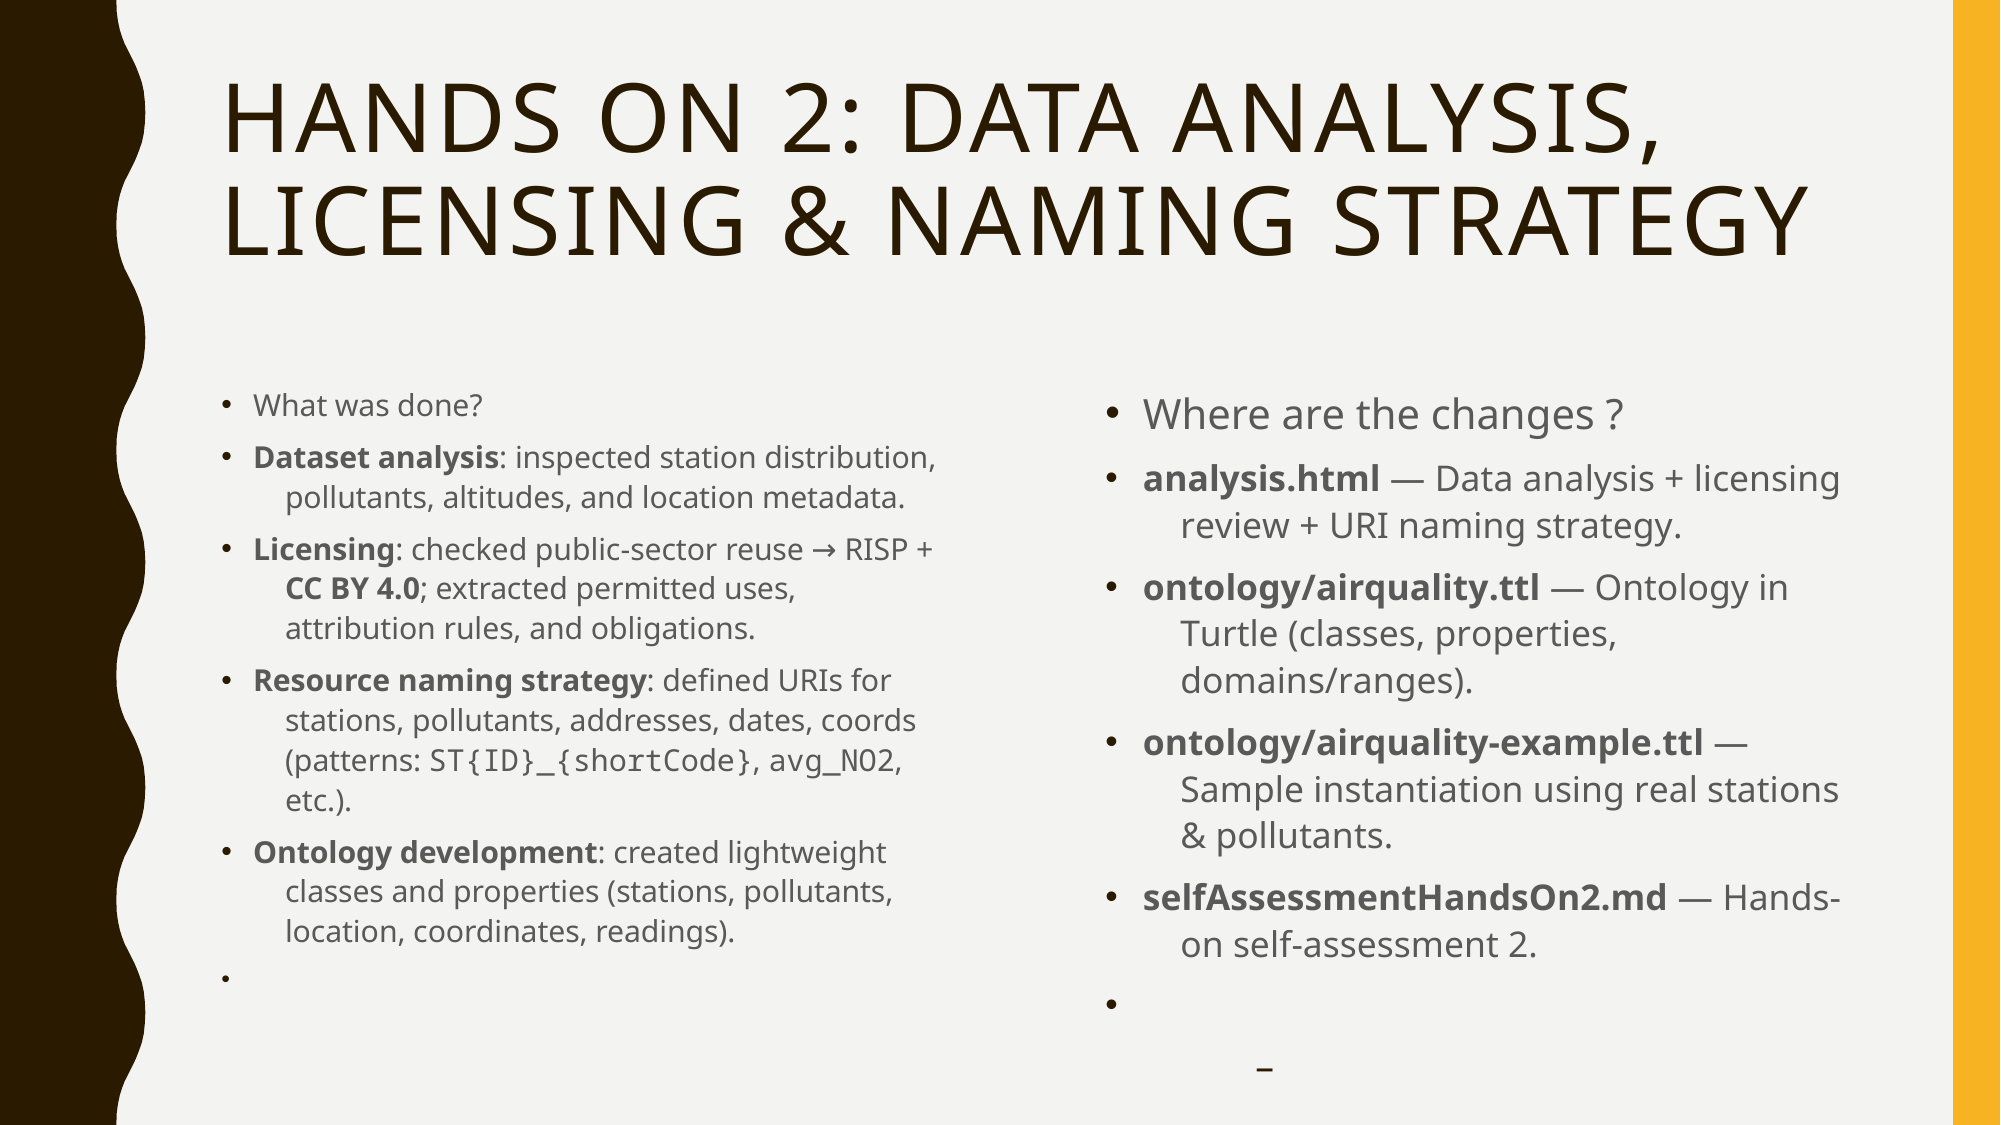

# Hands On 2: DATA ANALYSIS, LICENSING & NAMING STRATEGY
What was done?
Dataset analysis: inspected station distribution, pollutants, altitudes, and location metadata.
Licensing: checked public-sector reuse → RISP + CC BY 4.0; extracted permitted uses, attribution rules, and obligations.
Resource naming strategy: defined URIs for stations, pollutants, addresses, dates, coords (patterns: ST{ID}_{shortCode}, avg_NO2, etc.).
Ontology development: created lightweight classes and properties (stations, pollutants, location, coordinates, readings).
Where are the changes ?
analysis.html — Data analysis + licensing review + URI naming strategy.
ontology/airquality.ttl — Ontology in Turtle (classes, properties, domains/ranges).
ontology/airquality-example.ttl — Sample instantiation using real stations & pollutants.
selfAssessmentHandsOn2.md — Hands-on self-assessment 2.